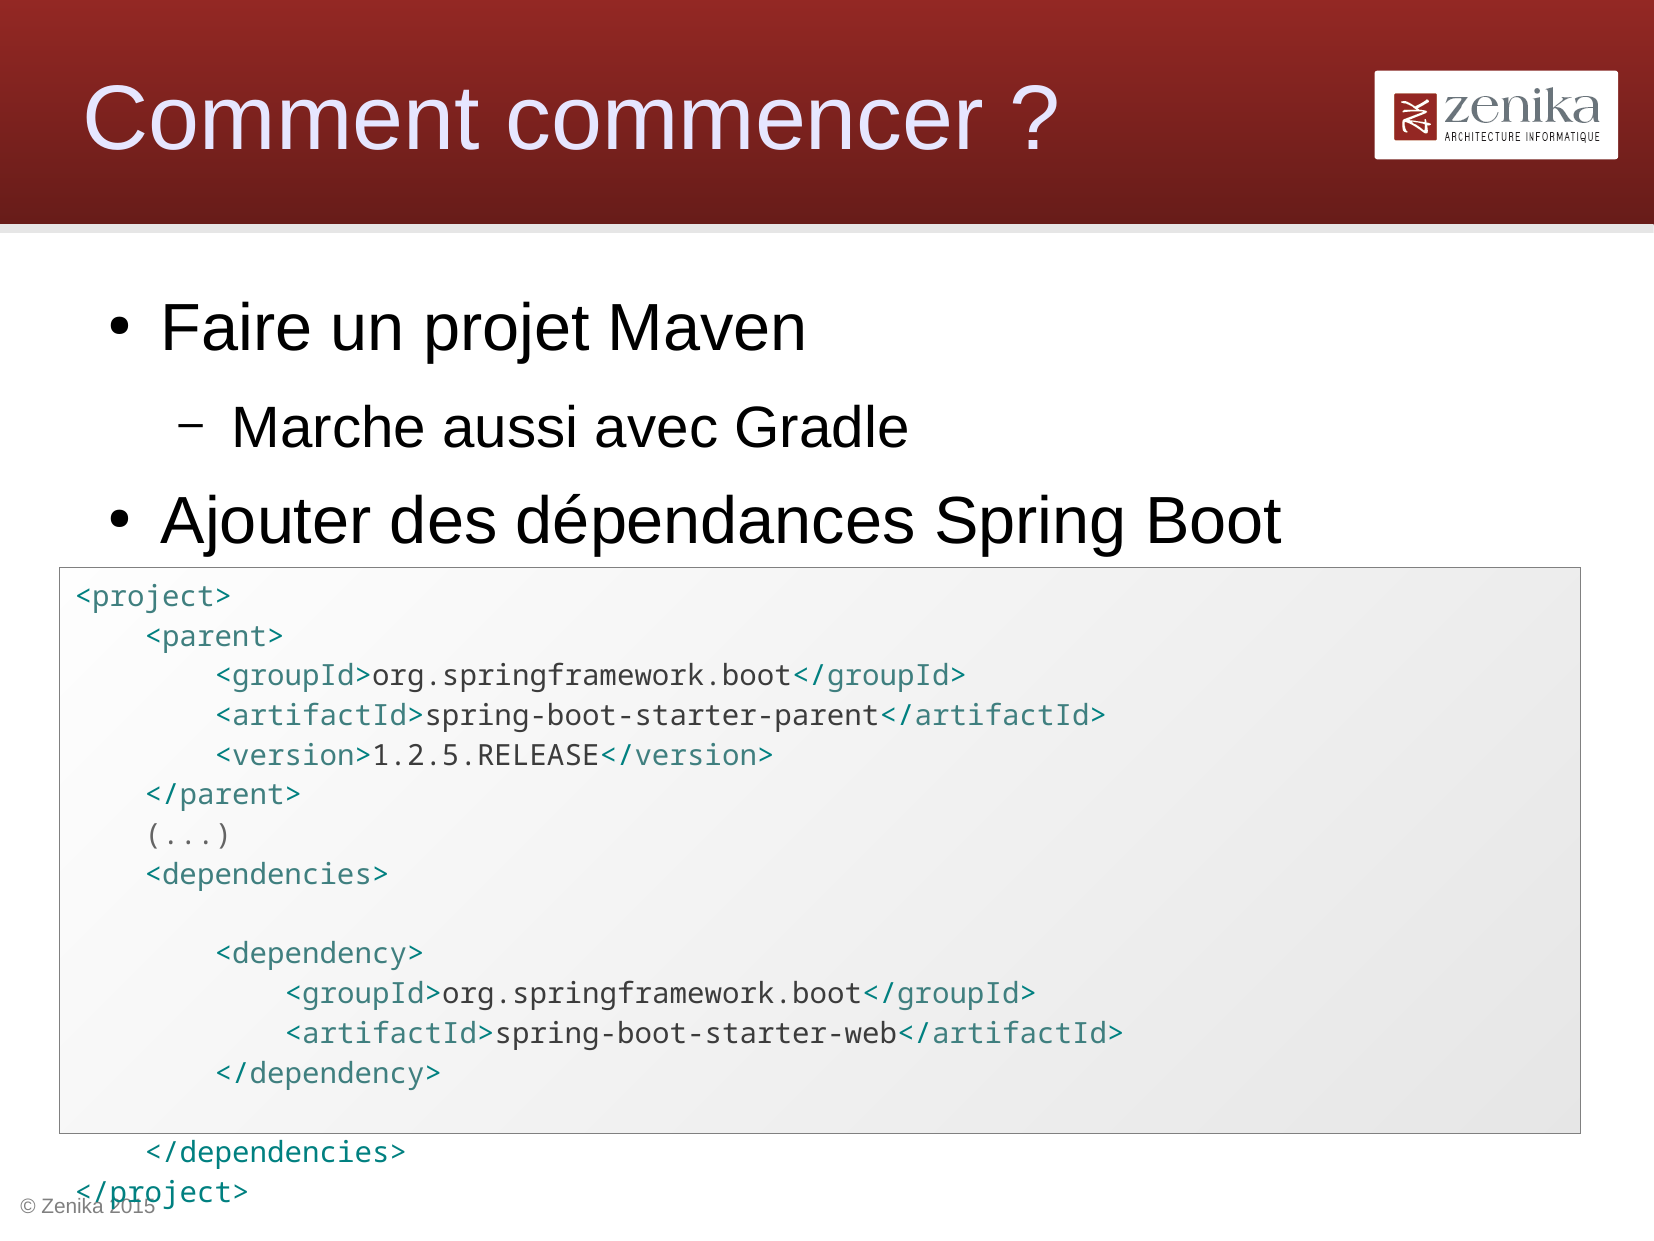

# Comment commencer ?
Faire un projet Maven
Marche aussi avec Gradle
Ajouter des dépendances Spring Boot
<project>
 <parent>
 <groupId>org.springframework.boot</groupId>
 <artifactId>spring-boot-starter-parent</artifactId>
 <version>1.2.5.RELEASE</version>
 </parent>
 (...)
 <dependencies>
 <dependency>
 <groupId>org.springframework.boot</groupId>
 <artifactId>spring-boot-starter-web</artifactId>
 </dependency>
 </dependencies>
</project>